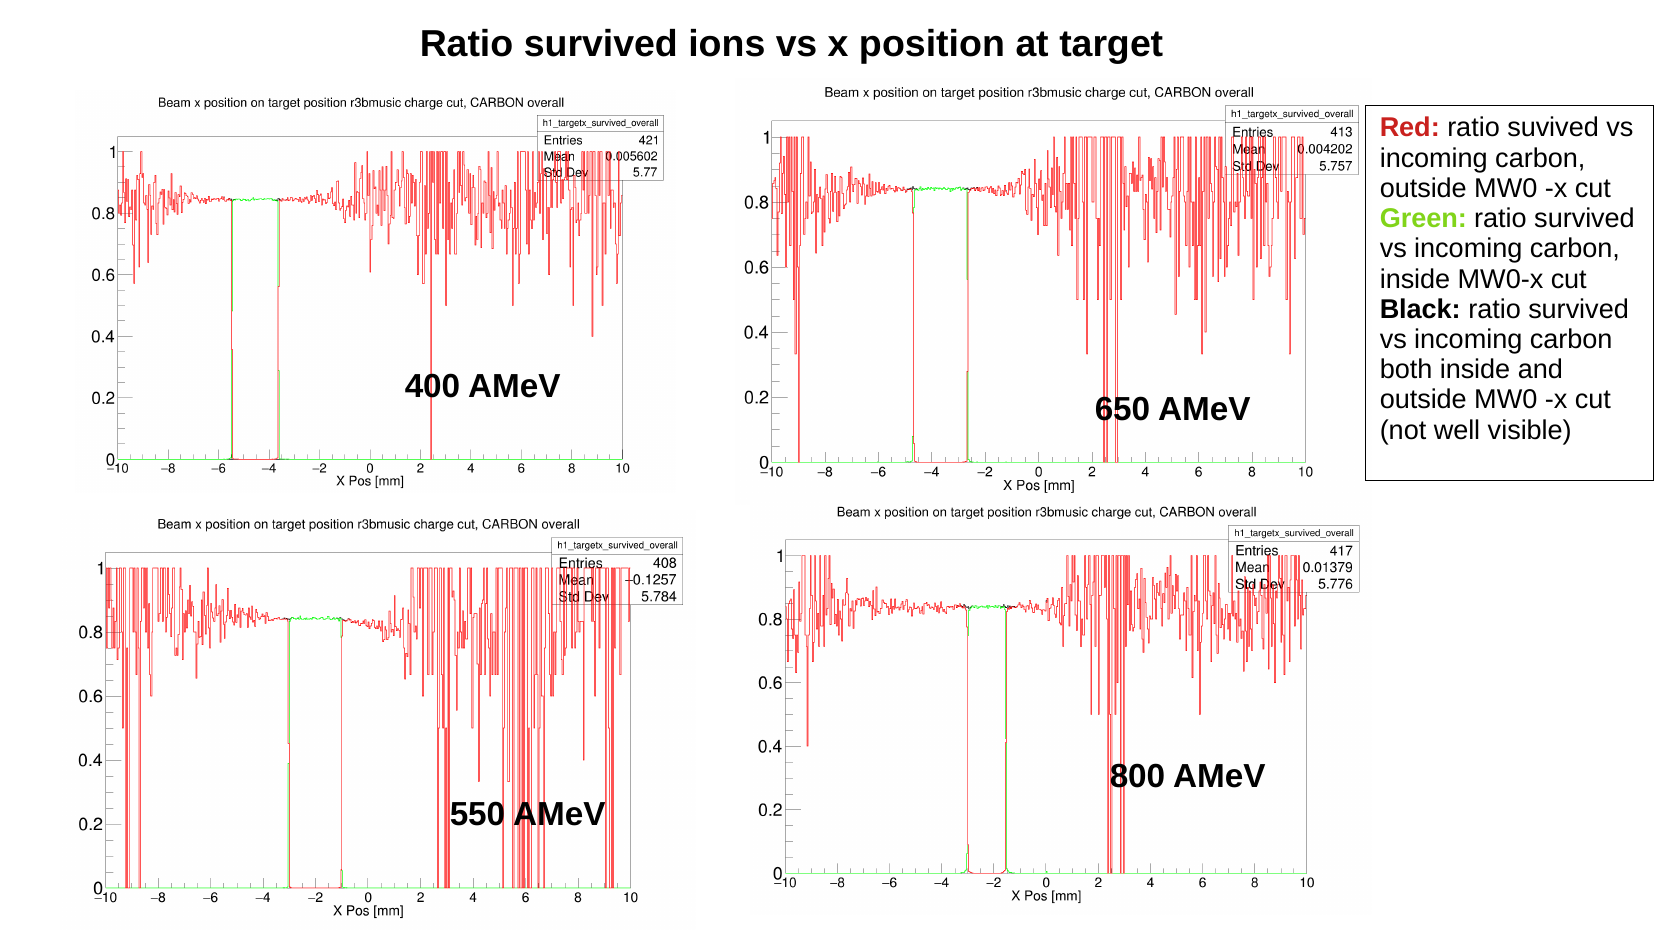

Ratio survived ions vs x position at target
Red: ratio suvived vs incoming carbon, outside MW0 -x cut
Green: ratio survived vs incoming carbon, inside MW0-x cut
Black: ratio survived vs incoming carbon both inside and outside MW0 -x cut
(not well visible)
400 AMeV
650 AMeV
800 AMeV
550 AMeV